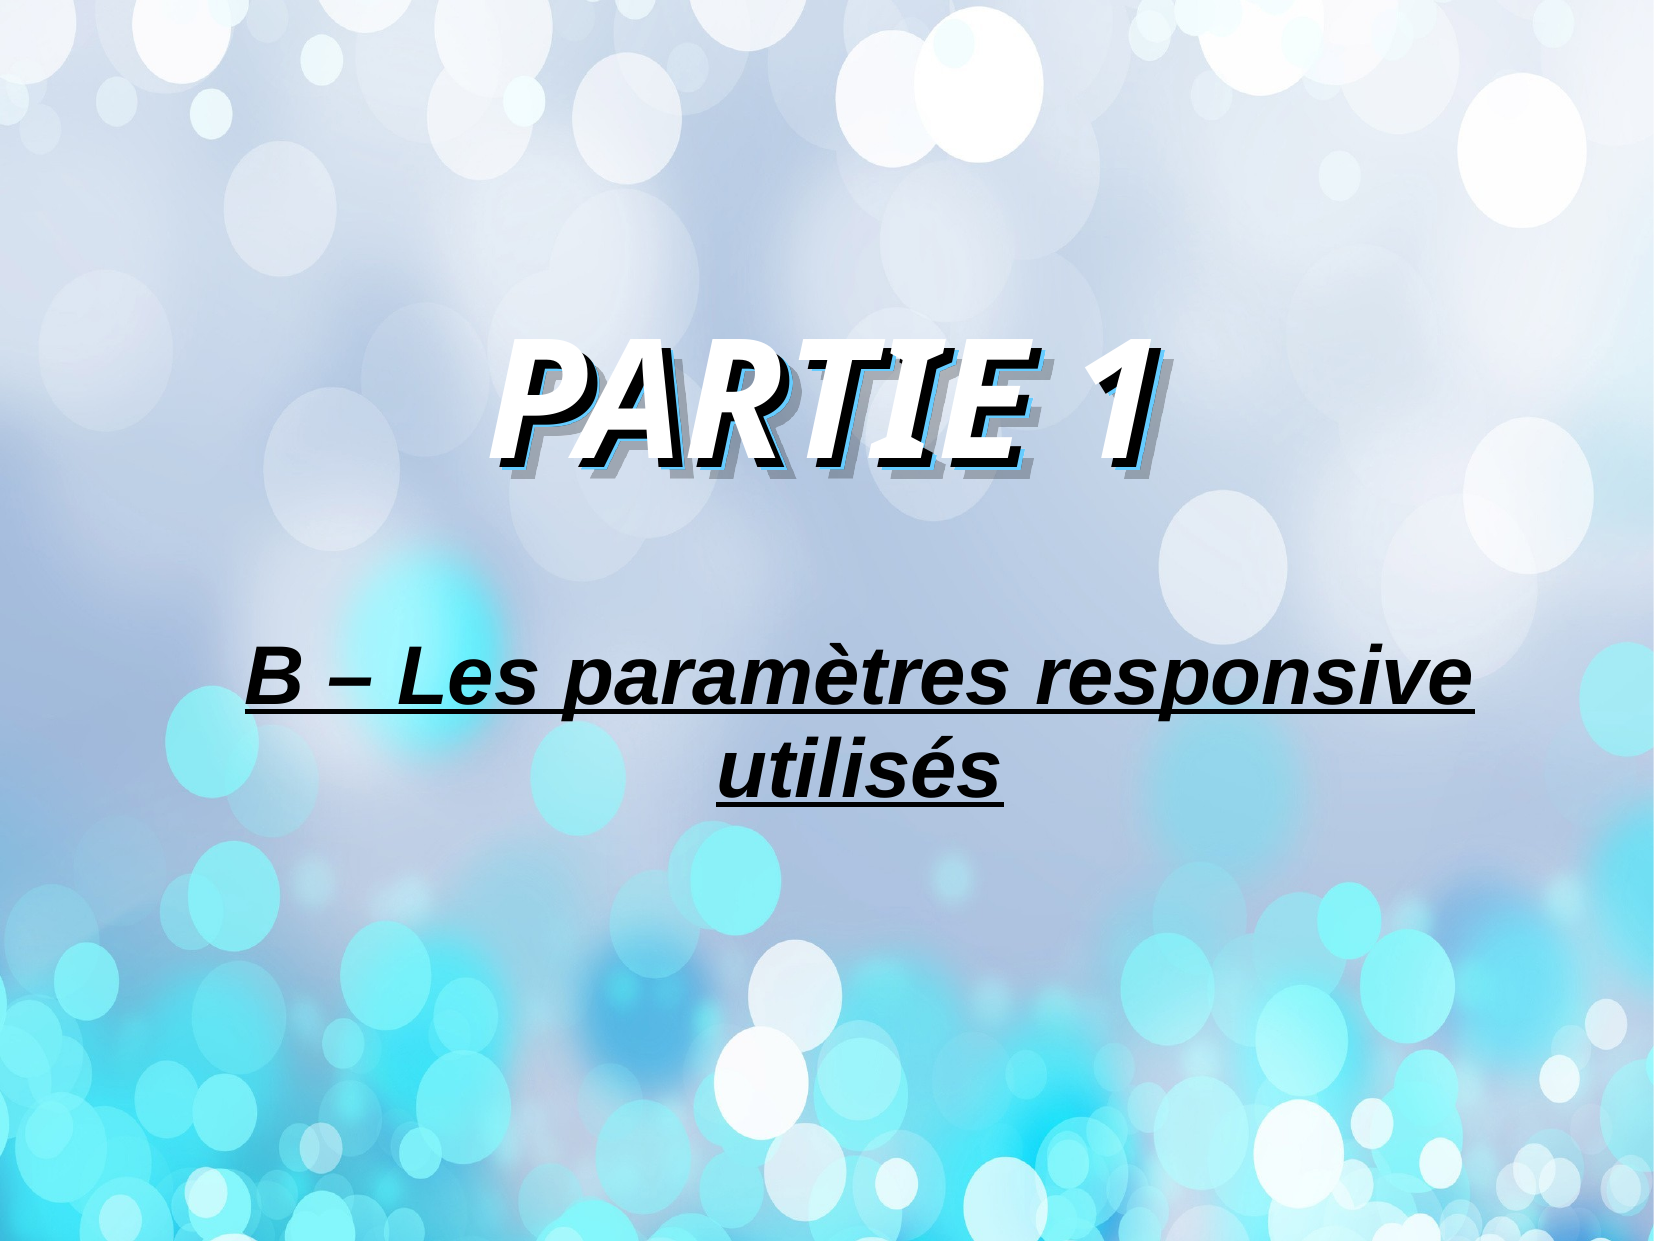

PARTIE 1
B – Les paramètres responsive utilisés